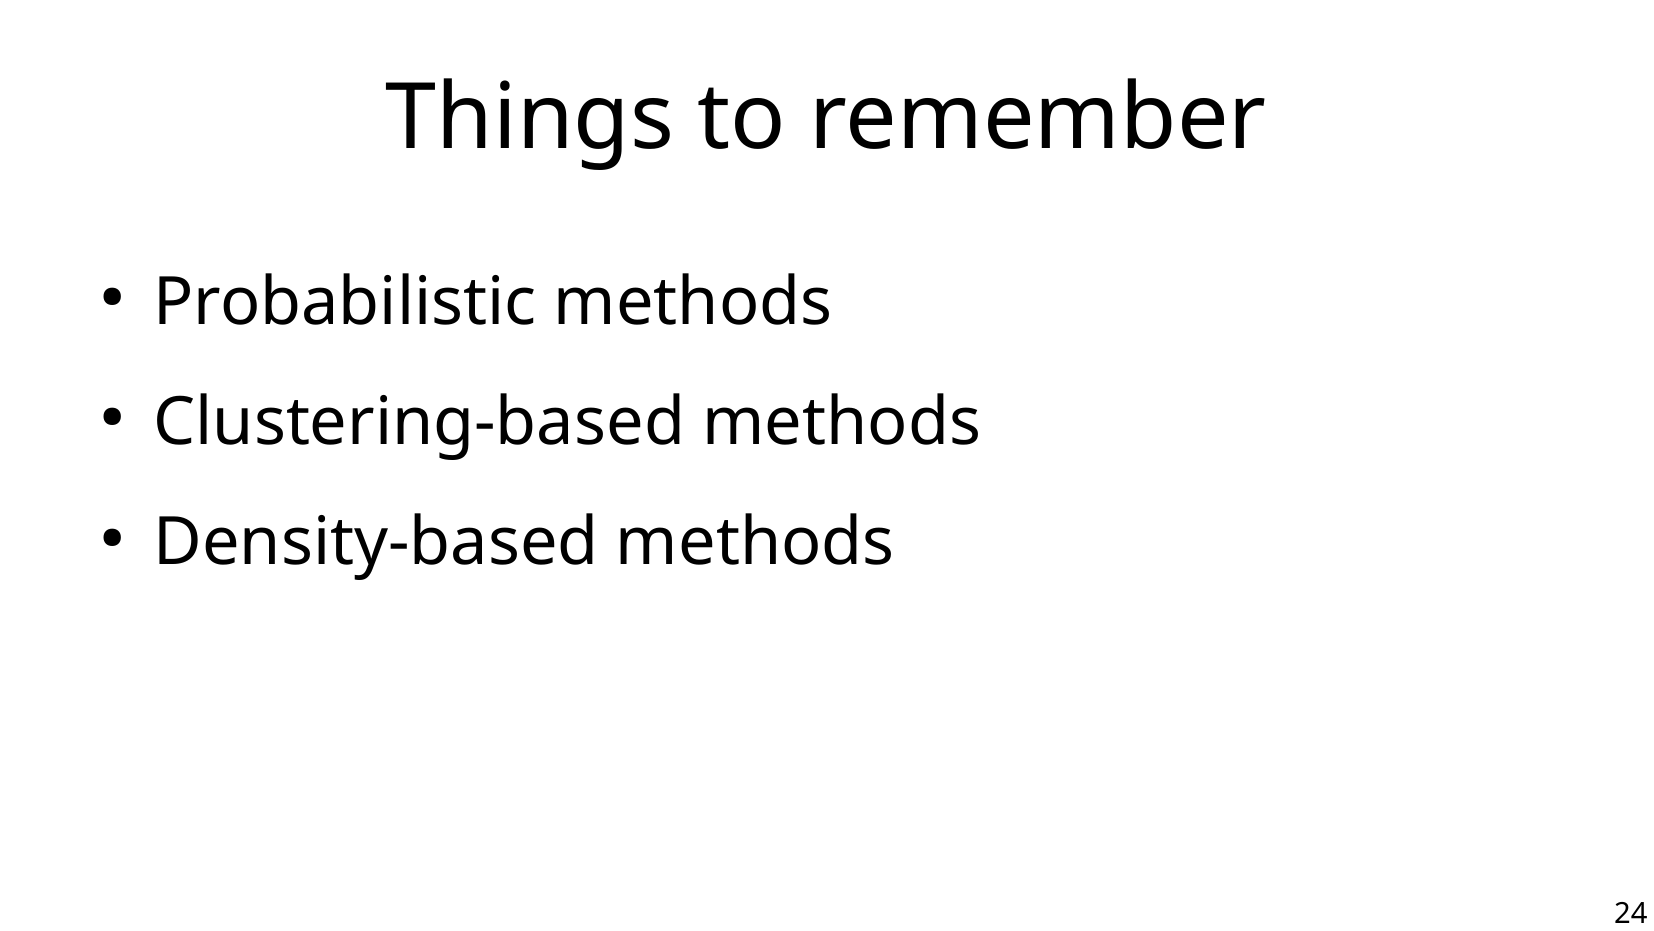

# Things to remember
Probabilistic methods
Clustering-based methods
Density-based methods
24